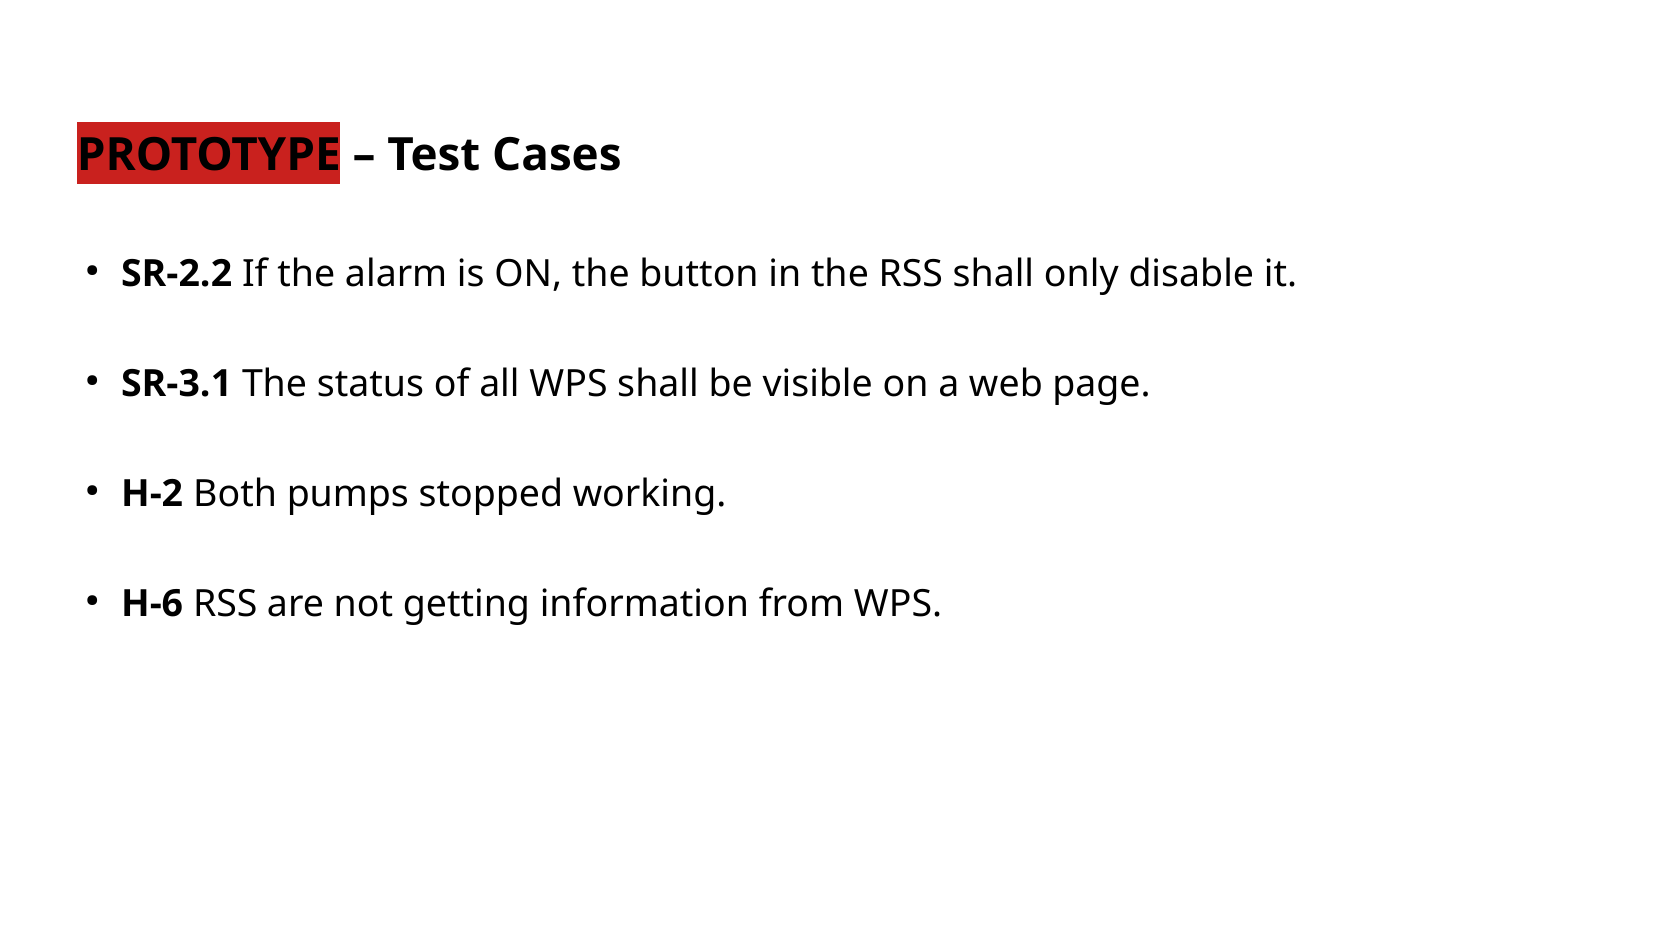

# PROTOTYPE – Test Cases
SR-2.2 If the alarm is ON, the button in the RSS shall only disable it.
SR-3.1 The status of all WPS shall be visible on a web page.
H-2 Both pumps stopped working.
H-6 RSS are not getting information from WPS.